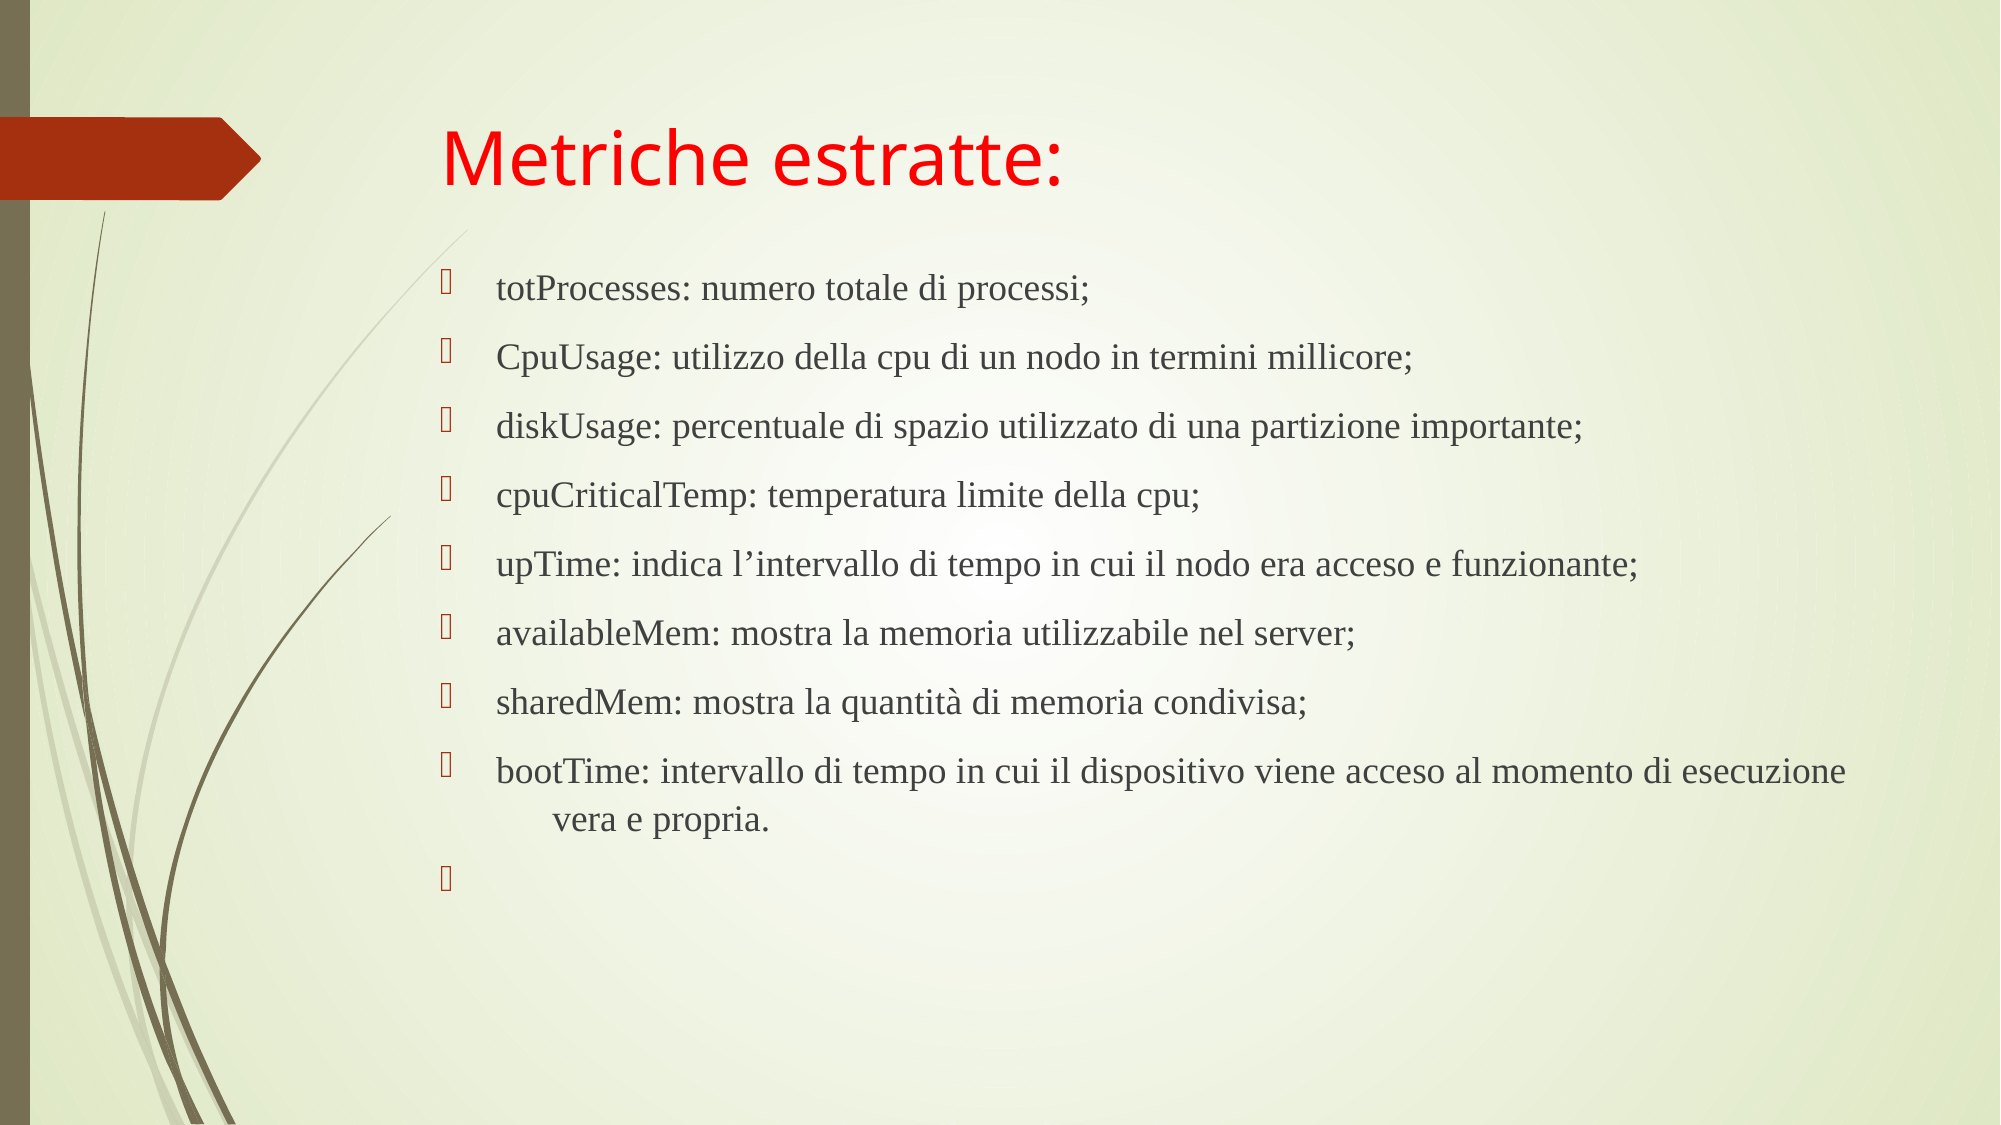

# Metriche estratte:
totProcesses: numero totale di processi;
CpuUsage: utilizzo della cpu di un nodo in termini millicore;
diskUsage: percentuale di spazio utilizzato di una partizione importante;
cpuCriticalTemp: temperatura limite della cpu;
upTime: indica l’intervallo di tempo in cui il nodo era acceso e funzionante;
availableMem: mostra la memoria utilizzabile nel server;
sharedMem: mostra la quantità di memoria condivisa;
bootTime: intervallo di tempo in cui il dispositivo viene acceso al momento di esecuzione vera e propria.